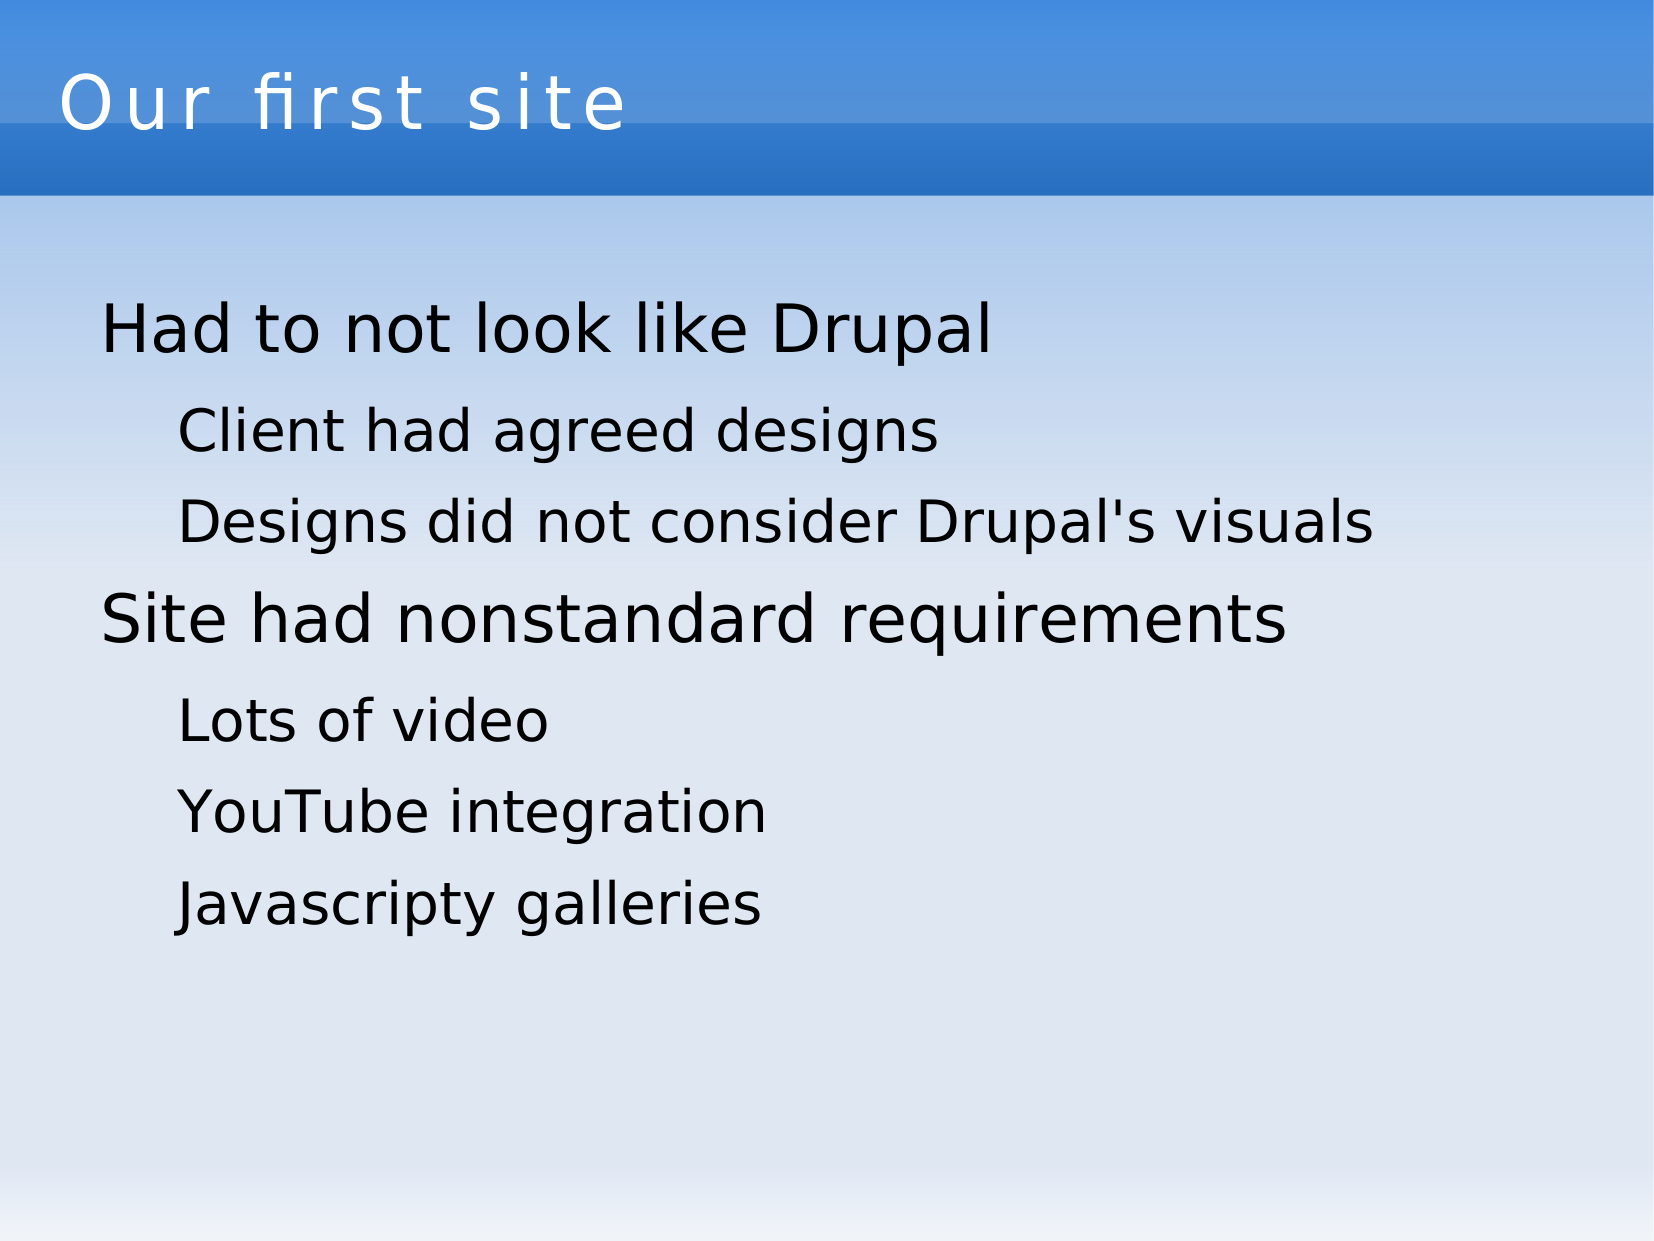

# Our first site
Had to not look like Drupal
Client had agreed designs
Designs did not consider Drupal's visuals
Site had nonstandard requirements
Lots of video
YouTube integration
Javascripty galleries